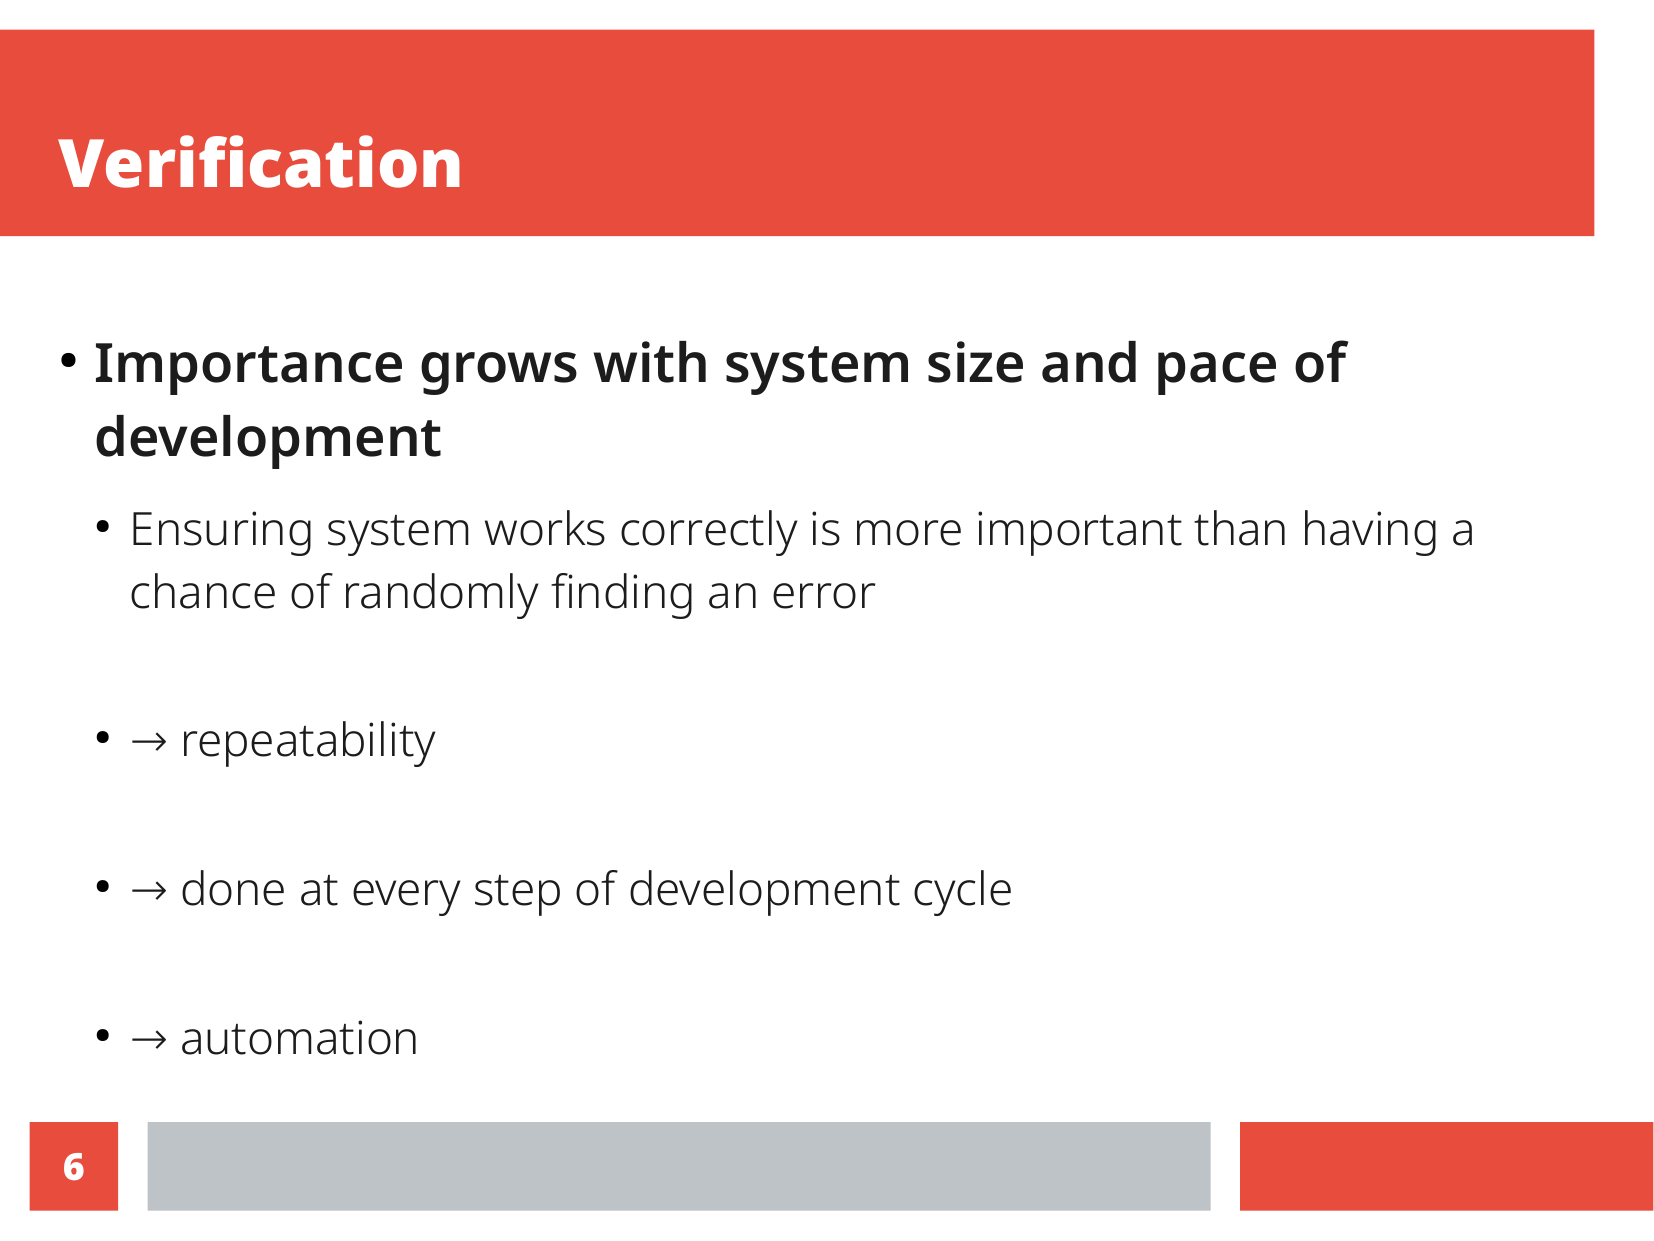

# Verification
Importance grows with system size and pace of development
Ensuring system works correctly is more important than having a chance of randomly finding an error
→ repeatability
→ done at every step of development cycle
→ automation
6